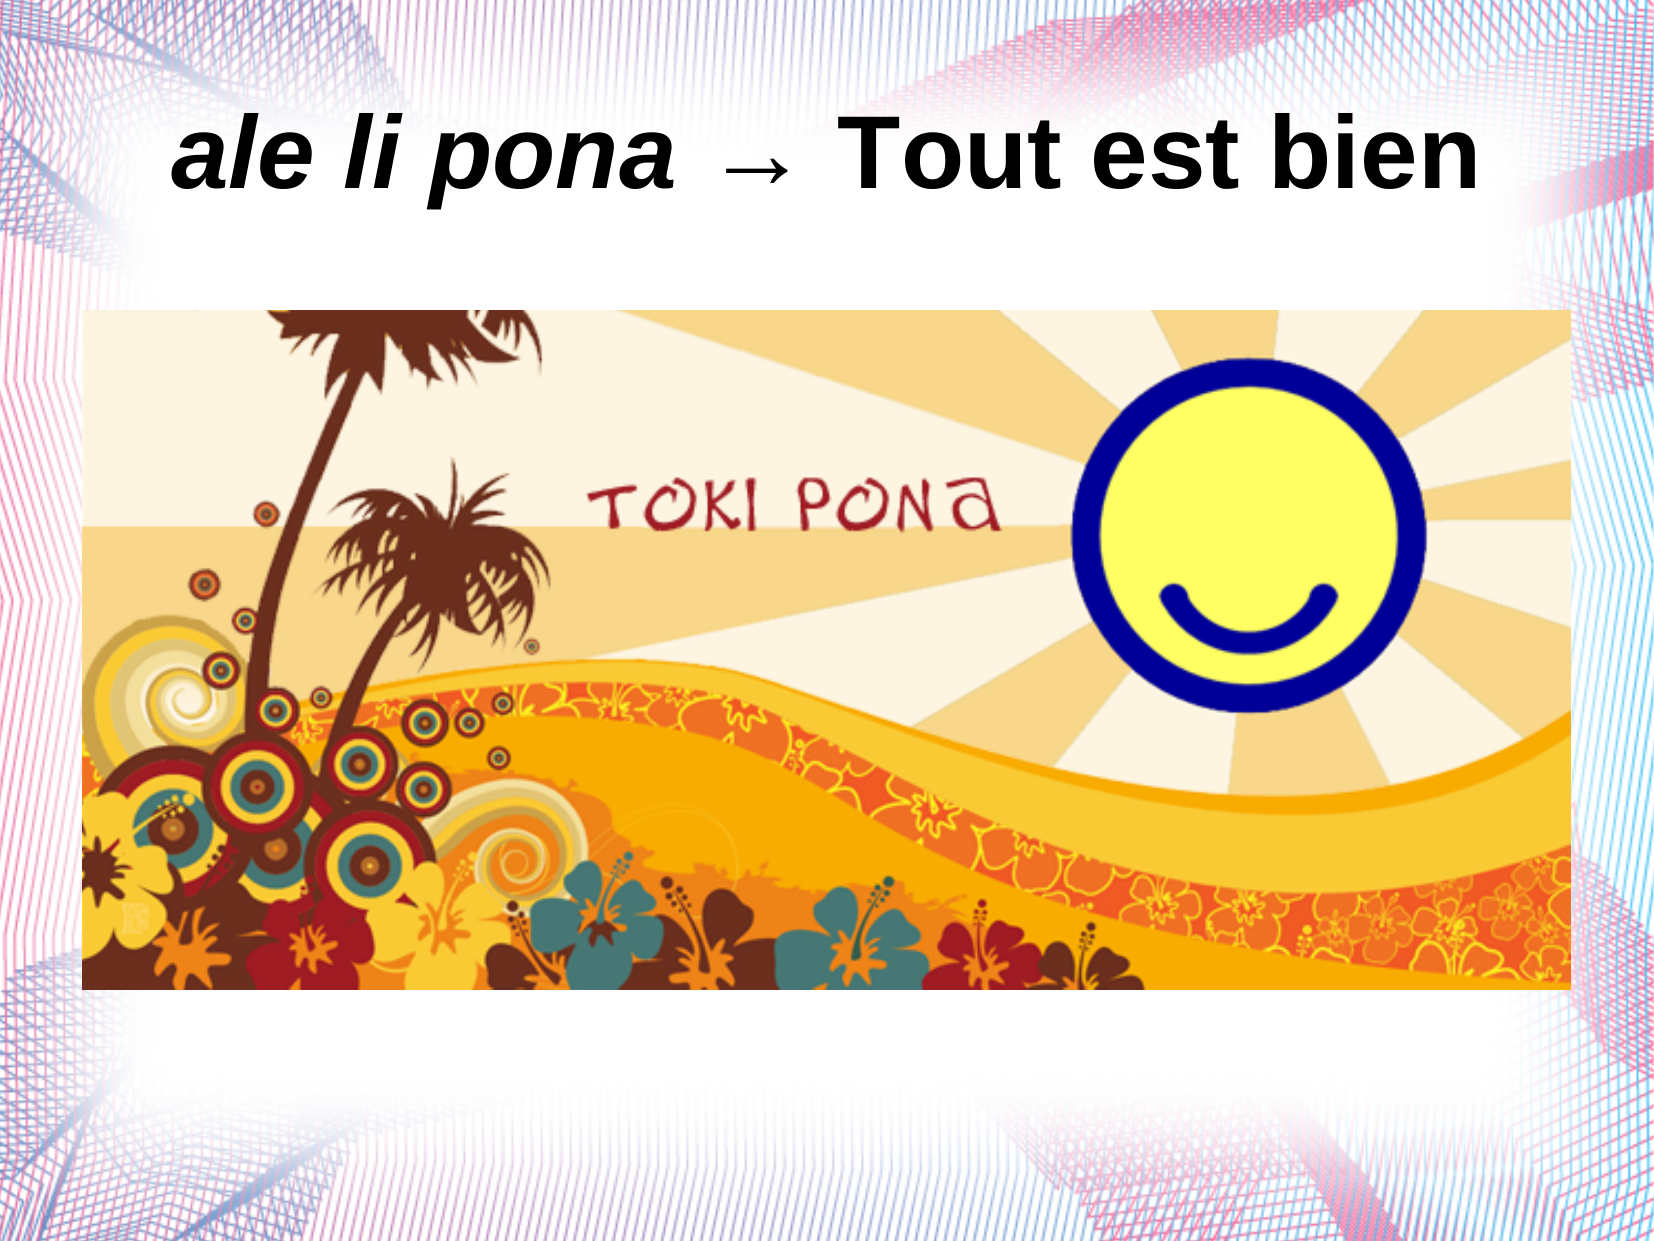

# ale li pona → Tout est bien